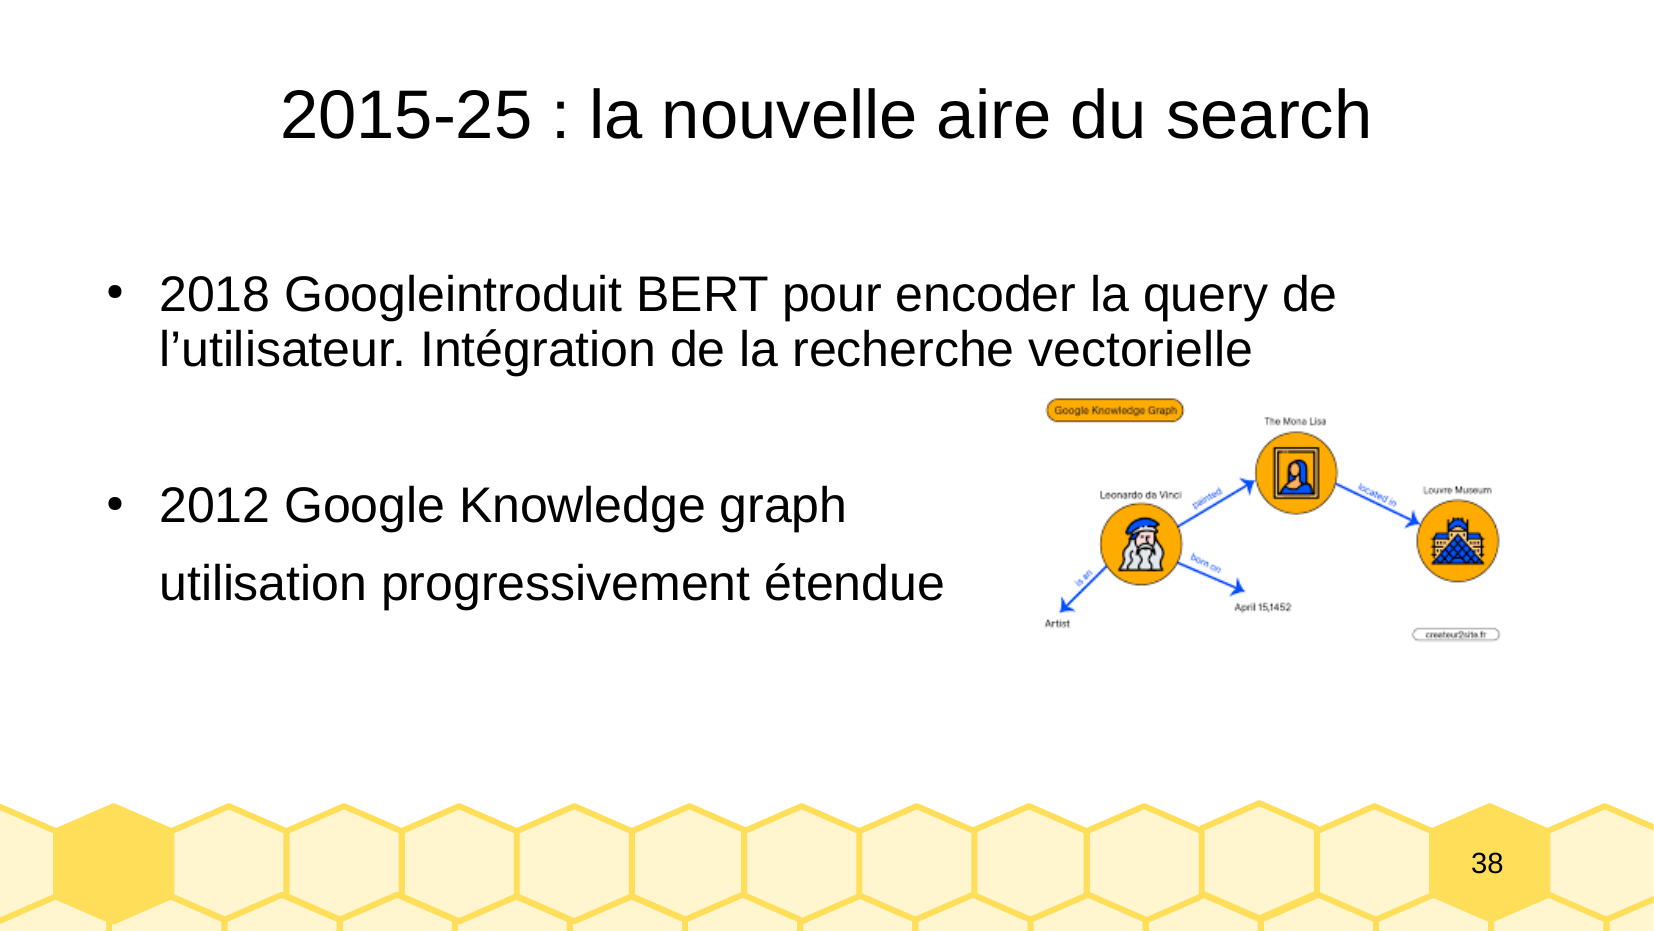

# 2015-25 : la nouvelle aire du search
2018 Googleintroduit BERT pour encoder la query de l’utilisateur. Intégration de la recherche vectorielle
2012 Google Knowledge graph
utilisation progressivement étendue